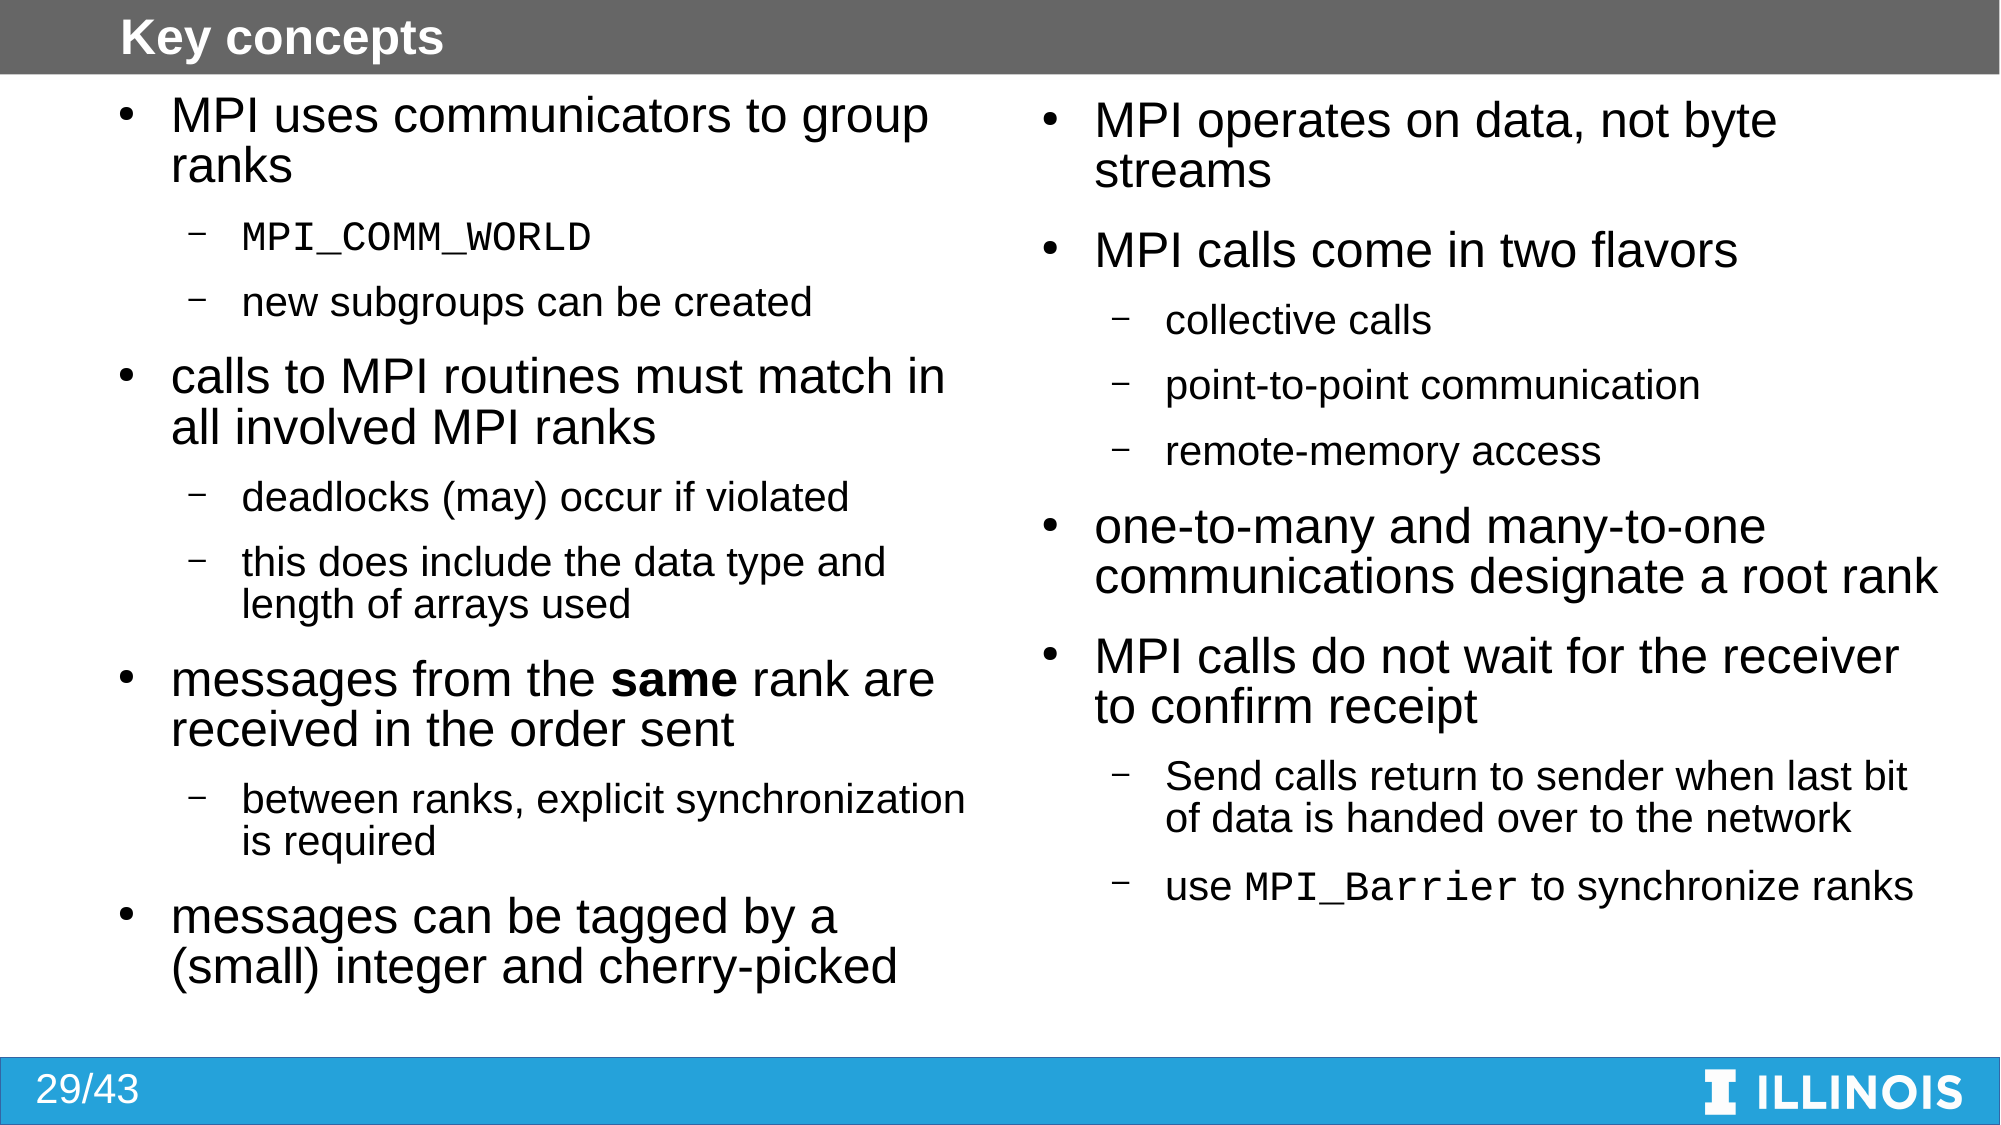

# Key concepts
MPI uses communicators to group ranks
MPI_COMM_WORLD
new subgroups can be created
calls to MPI routines must match in all involved MPI ranks
deadlocks (may) occur if violated
this does include the data type and length of arrays used
messages from the same rank are received in the order sent
between ranks, explicit synchronization is required
messages can be tagged by a (small) integer and cherry-picked
MPI operates on data, not byte streams
MPI calls come in two flavors
collective calls
point-to-point communication
remote-memory access
one-to-many and many-to-one communications designate a root rank
MPI calls do not wait for the receiver to confirm receipt
Send calls return to sender when last bit of data is handed over to the network
use MPI_Barrier to synchronize ranks